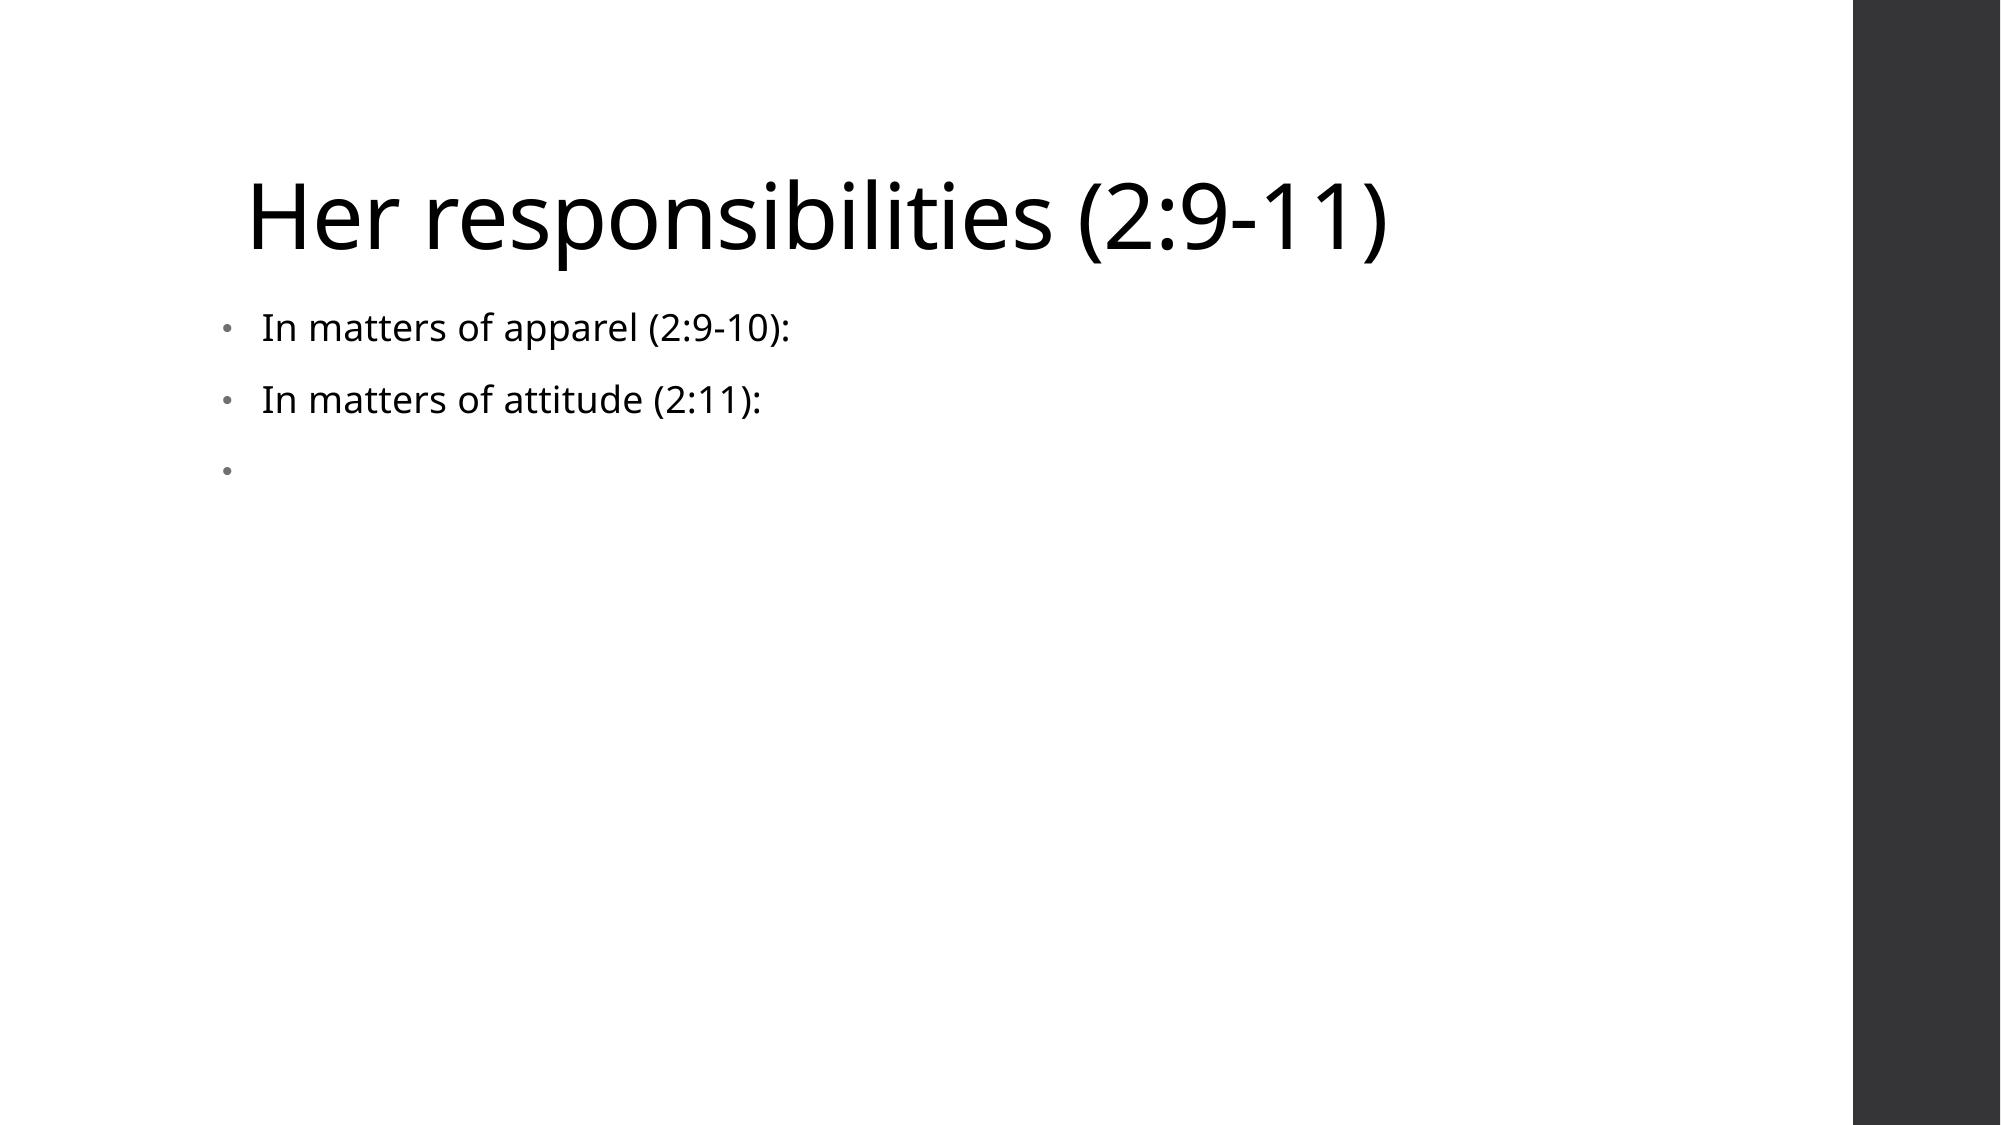

# Her responsibilities (2:9-11)
 In matters of apparel (2:9-10):
 In matters of attitude (2:11):